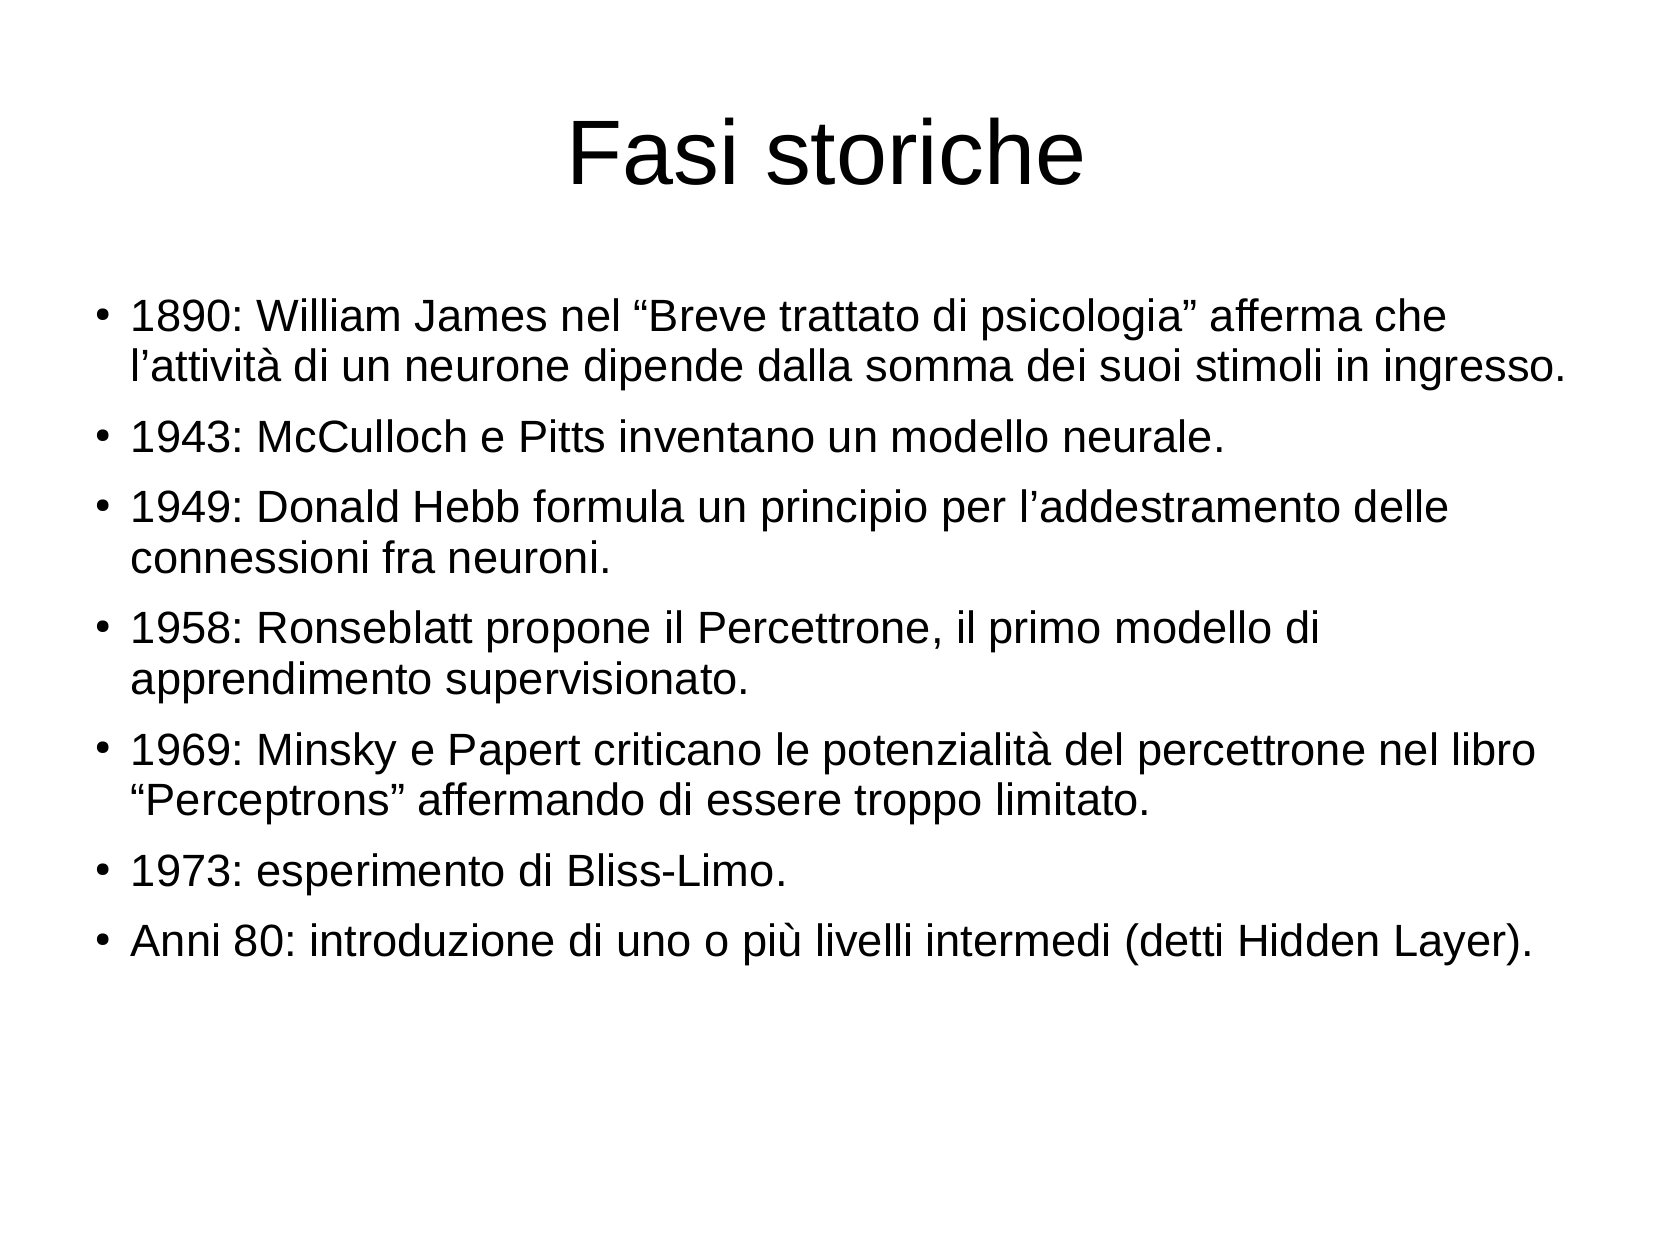

# Fasi storiche
1890: William James nel “Breve trattato di psicologia” afferma che l’attività di un neurone dipende dalla somma dei suoi stimoli in ingresso.
1943: McCulloch e Pitts inventano un modello neurale.
1949: Donald Hebb formula un principio per l’addestramento delle connessioni fra neuroni.
1958: Ronseblatt propone il Percettrone, il primo modello di apprendimento supervisionato.
1969: Minsky e Papert criticano le potenzialità del percettrone nel libro “Perceptrons” affermando di essere troppo limitato.
1973: esperimento di Bliss-Limo.
Anni 80: introduzione di uno o più livelli intermedi (detti Hidden Layer).